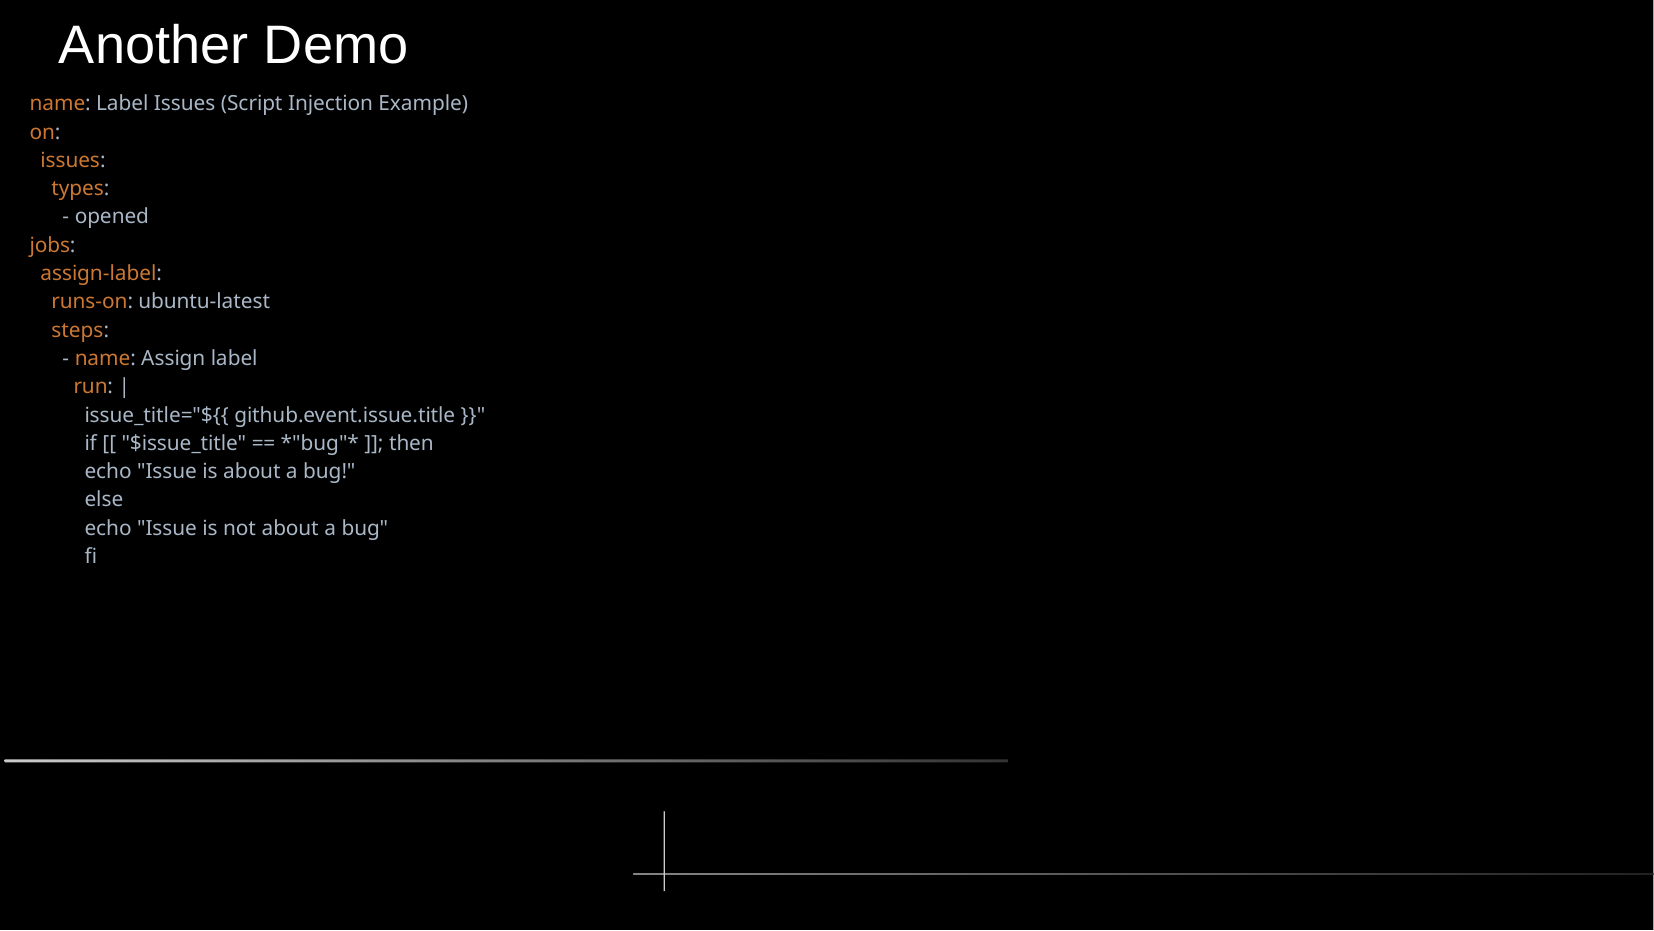

# Another Demo
name: Label Issues (Script Injection Example)
on:
 issues:
 types:
 - opened
jobs:
 assign-label:
 runs-on: ubuntu-latest
 steps:
 - name: Assign label
 run: |
 issue_title="${{ github.event.issue.title }}"
 if [[ "$issue_title" == *"bug"* ]]; then
 echo "Issue is about a bug!"
 else
 echo "Issue is not about a bug"
 fi